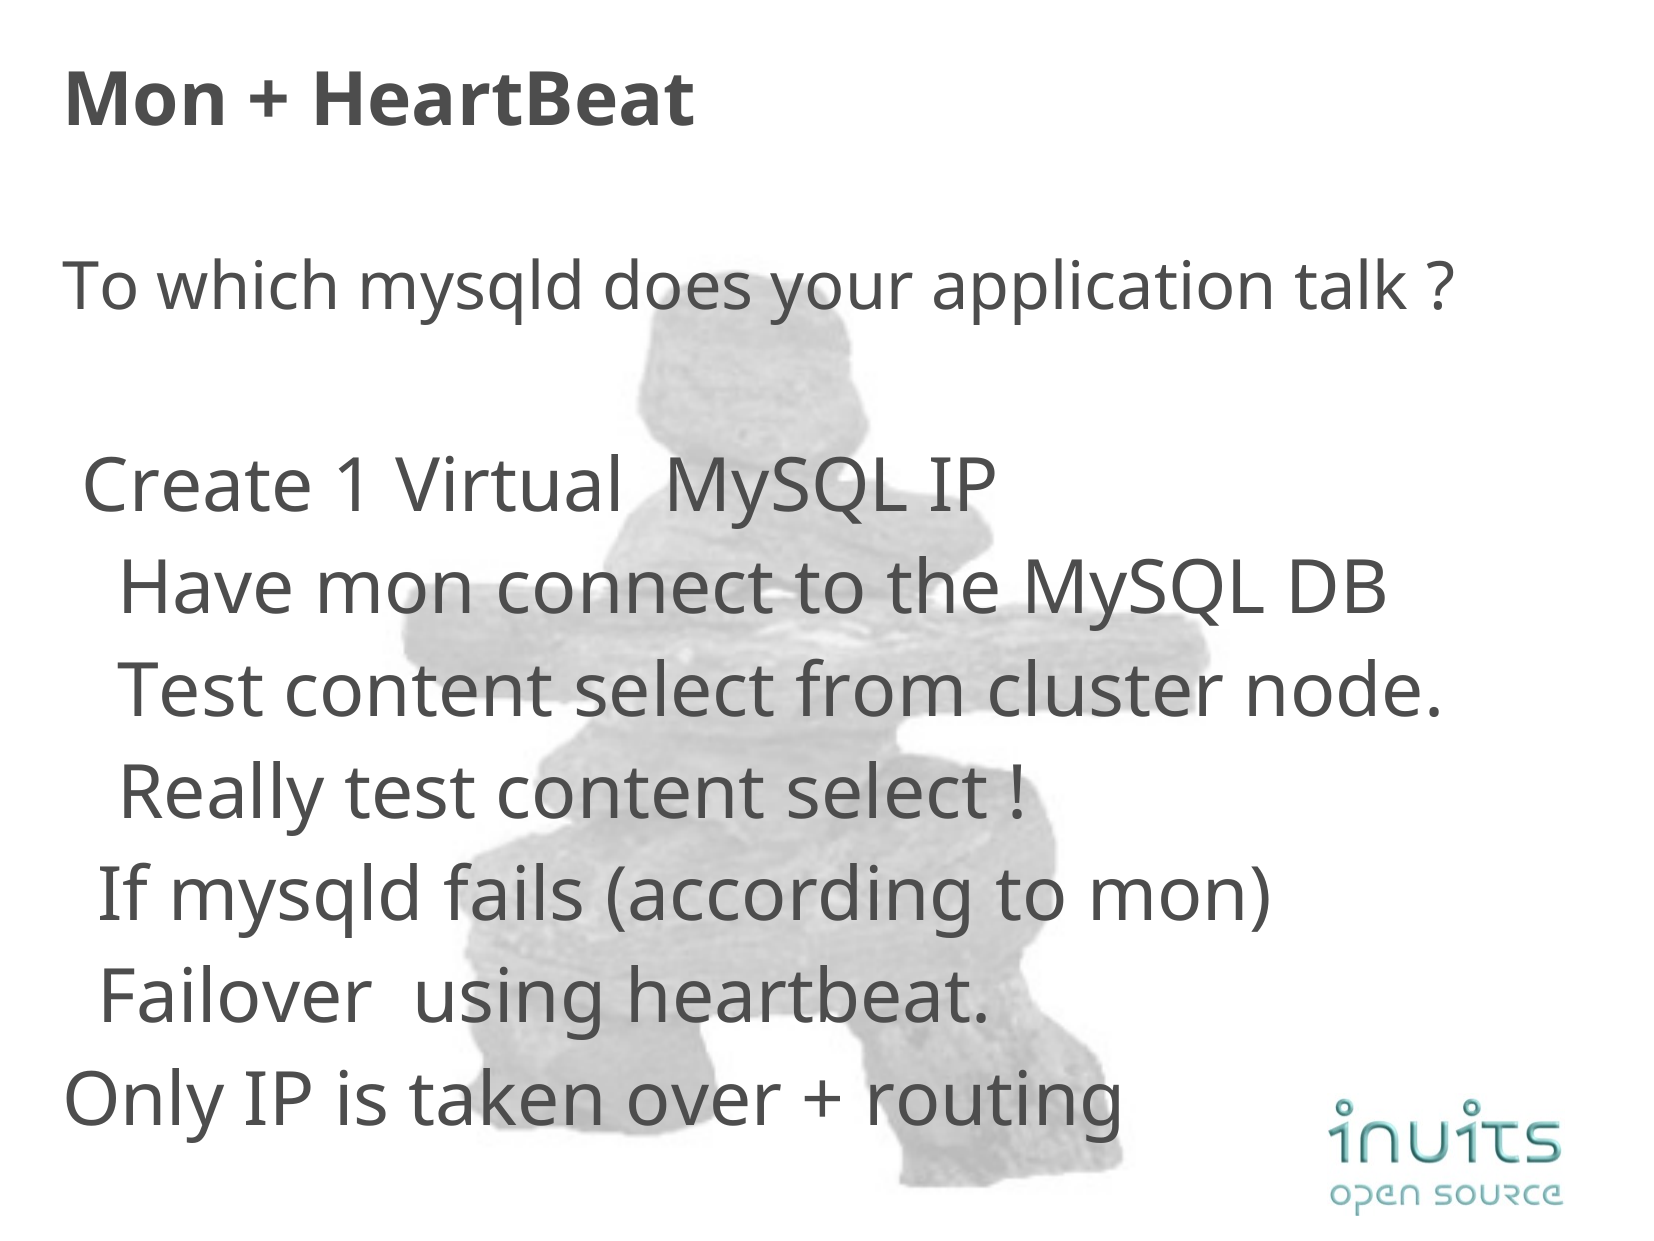

Mon + HeartBeat
To which mysqld does your application talk ?
 Create 1 Virtual MySQL IP
 Have mon connect to the MySQL DB
 Test content select from cluster node.
 Really test content select !
If mysqld fails (according to mon)
Failover using heartbeat.
Only IP is taken over + routing
#